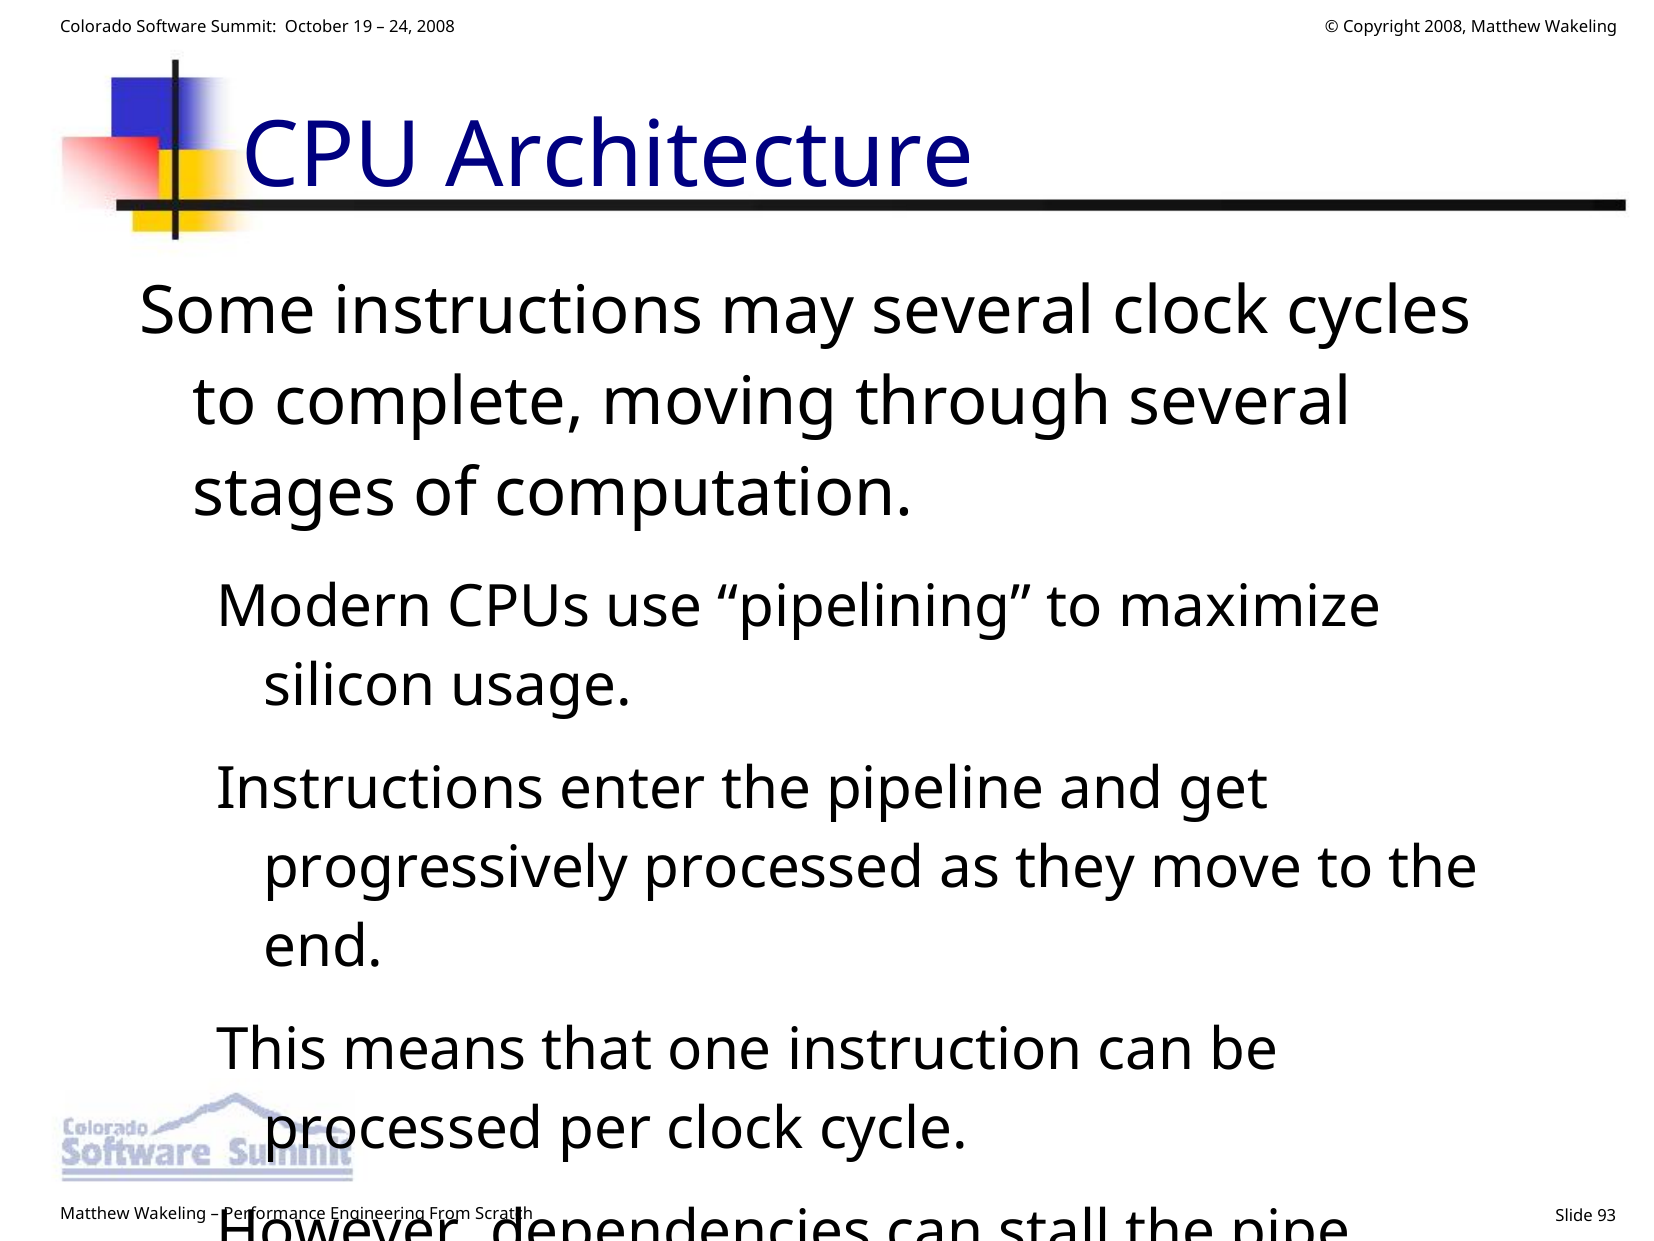

# CPU Architecture
Some instructions may several clock cycles to complete, moving through several stages of computation.
Modern CPUs use “pipelining” to maximize silicon usage.
Instructions enter the pipeline and get progressively processed as they move to the end.
This means that one instruction can be processed per clock cycle.
However, dependencies can stall the pipe.